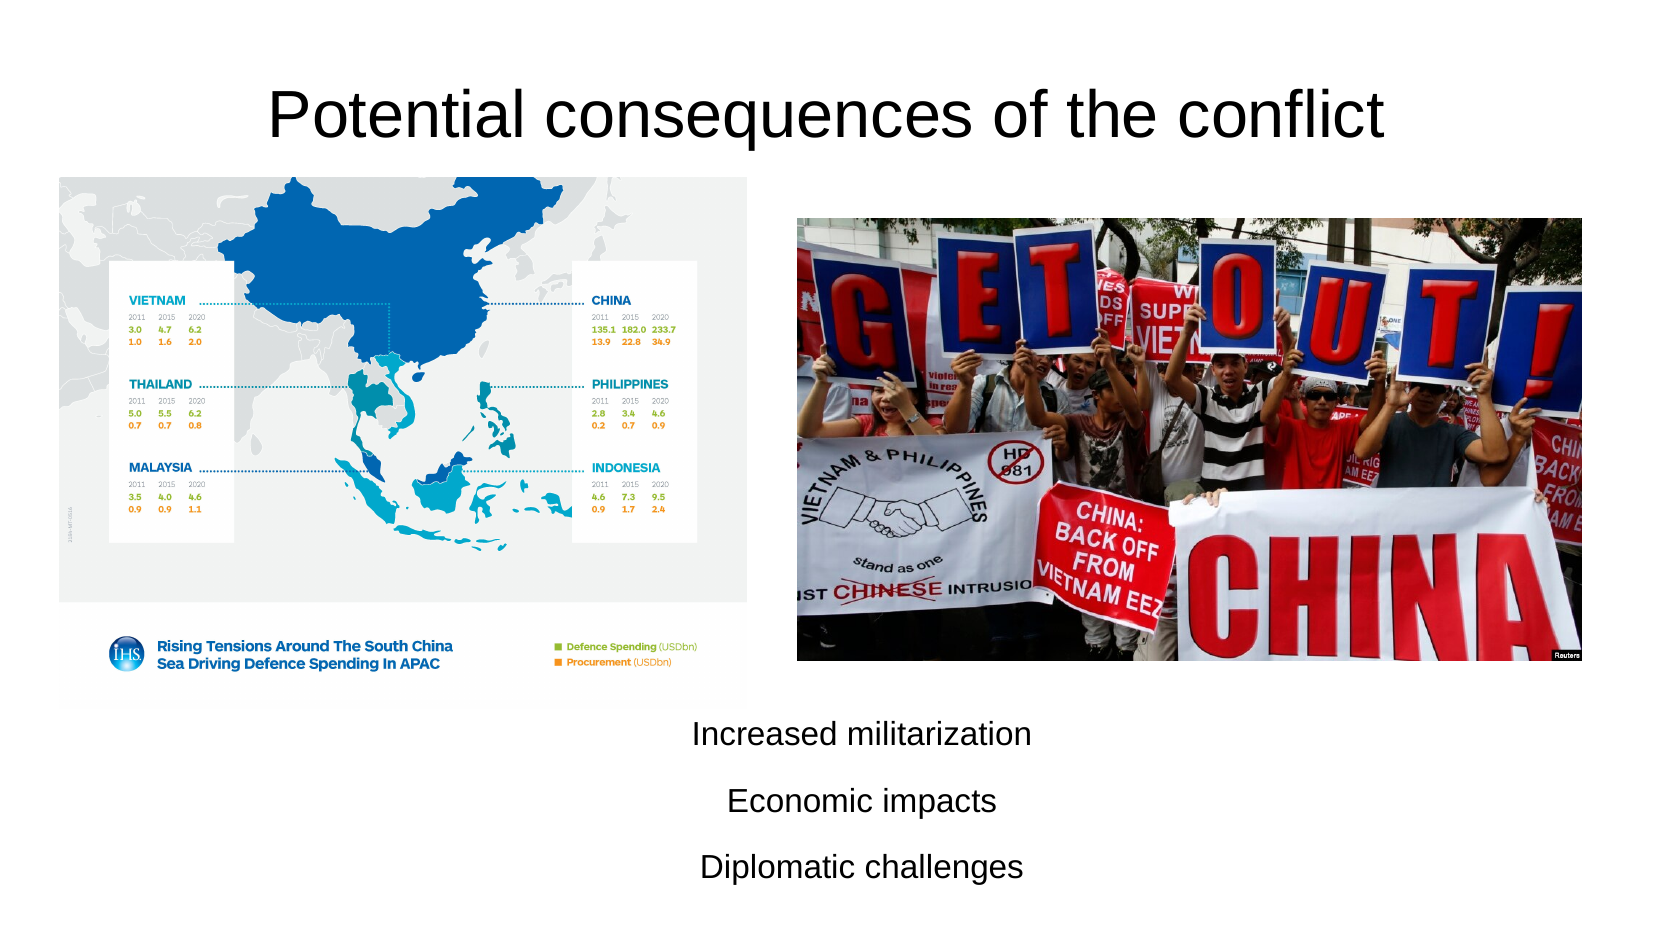

# Potential consequences of the conflict
Increased militarization
Economic impacts
Diplomatic challenges